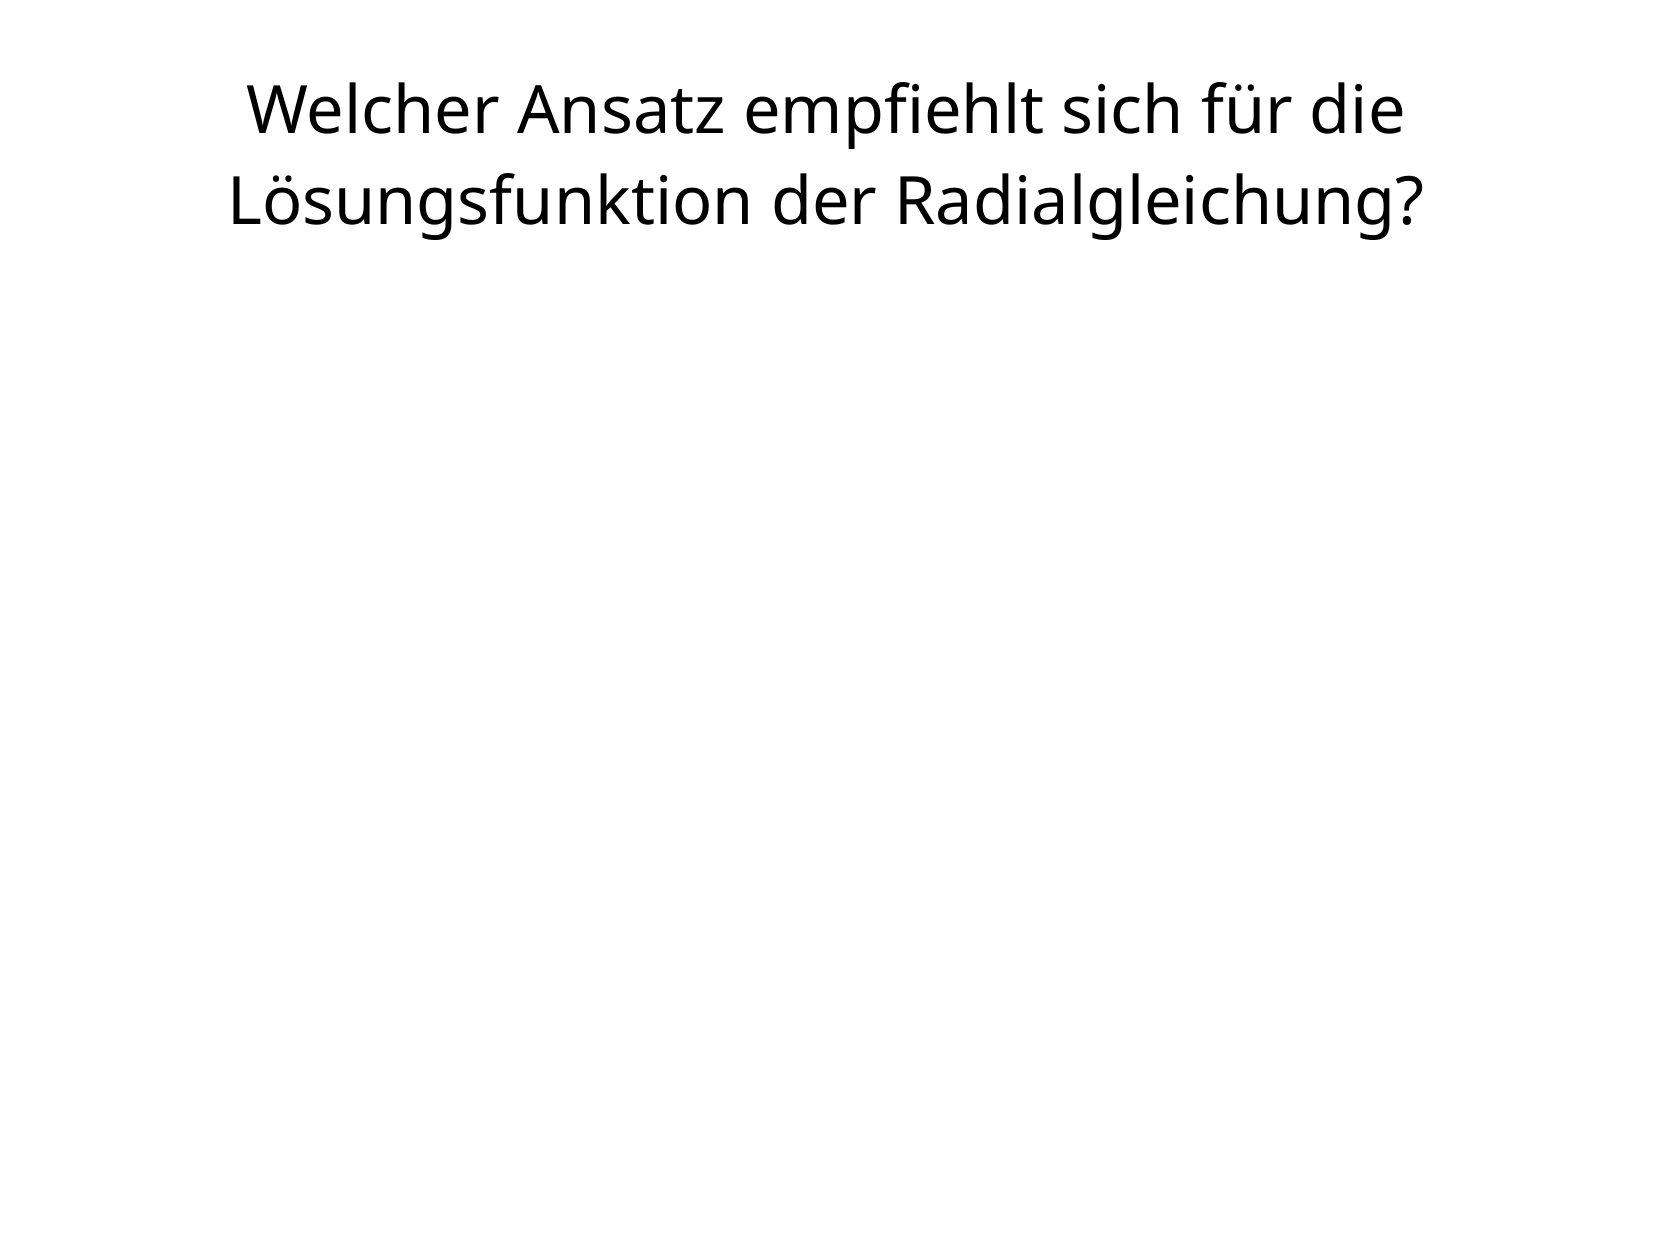

# Welcher Ansatz empfiehlt sich für die Lösungsfunktion der Radialgleichung?